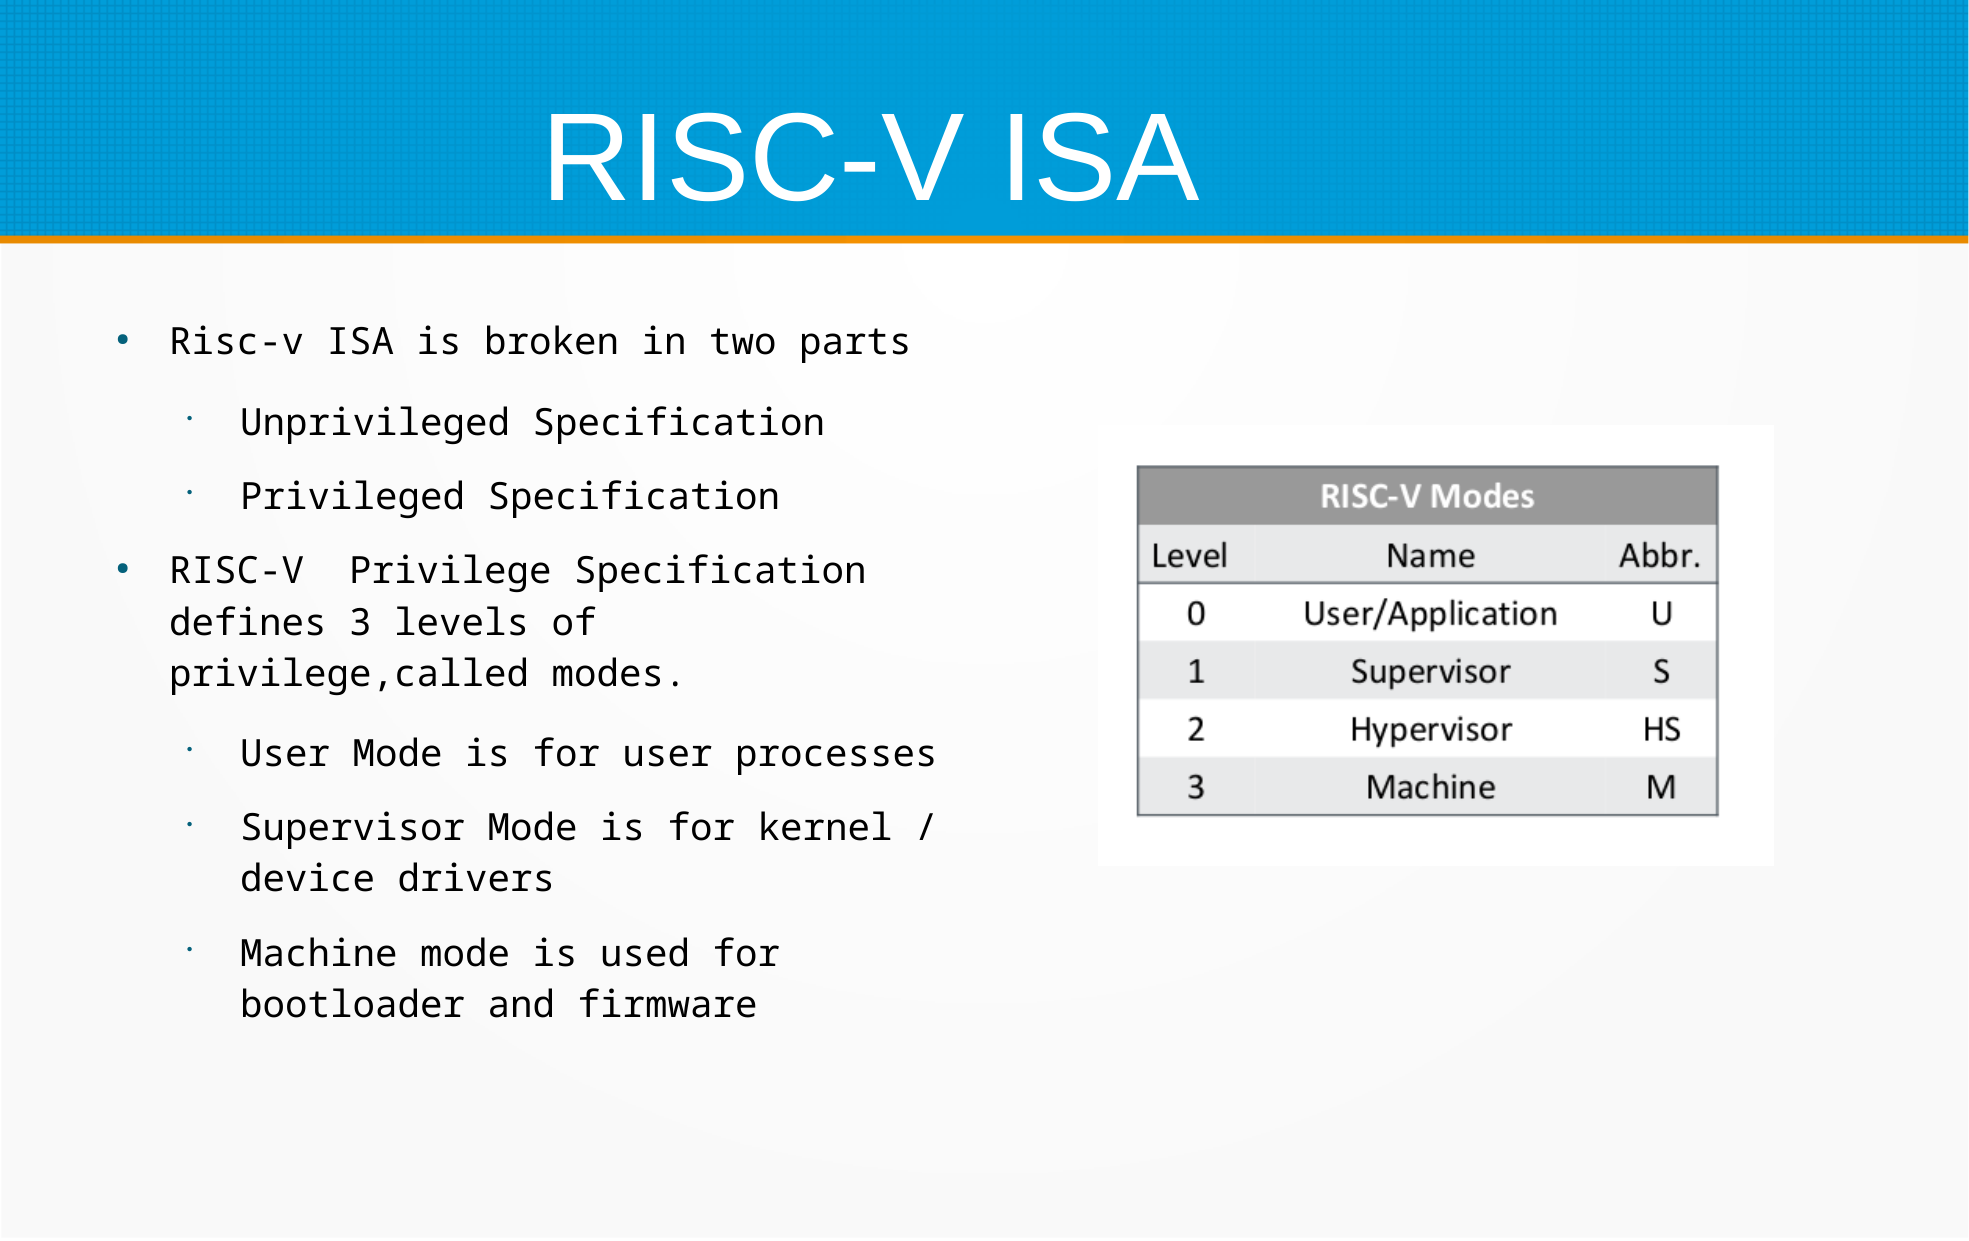

# RISC-V ISA
Risc-v ISA is broken in two parts
Unprivileged Specification
Privileged Specification
RISC-V Privilege Specification defines 3 levels of privilege,called modes.
User Mode is for user processes
Supervisor Mode is for kernel / device drivers
Machine mode is used for bootloader and firmware